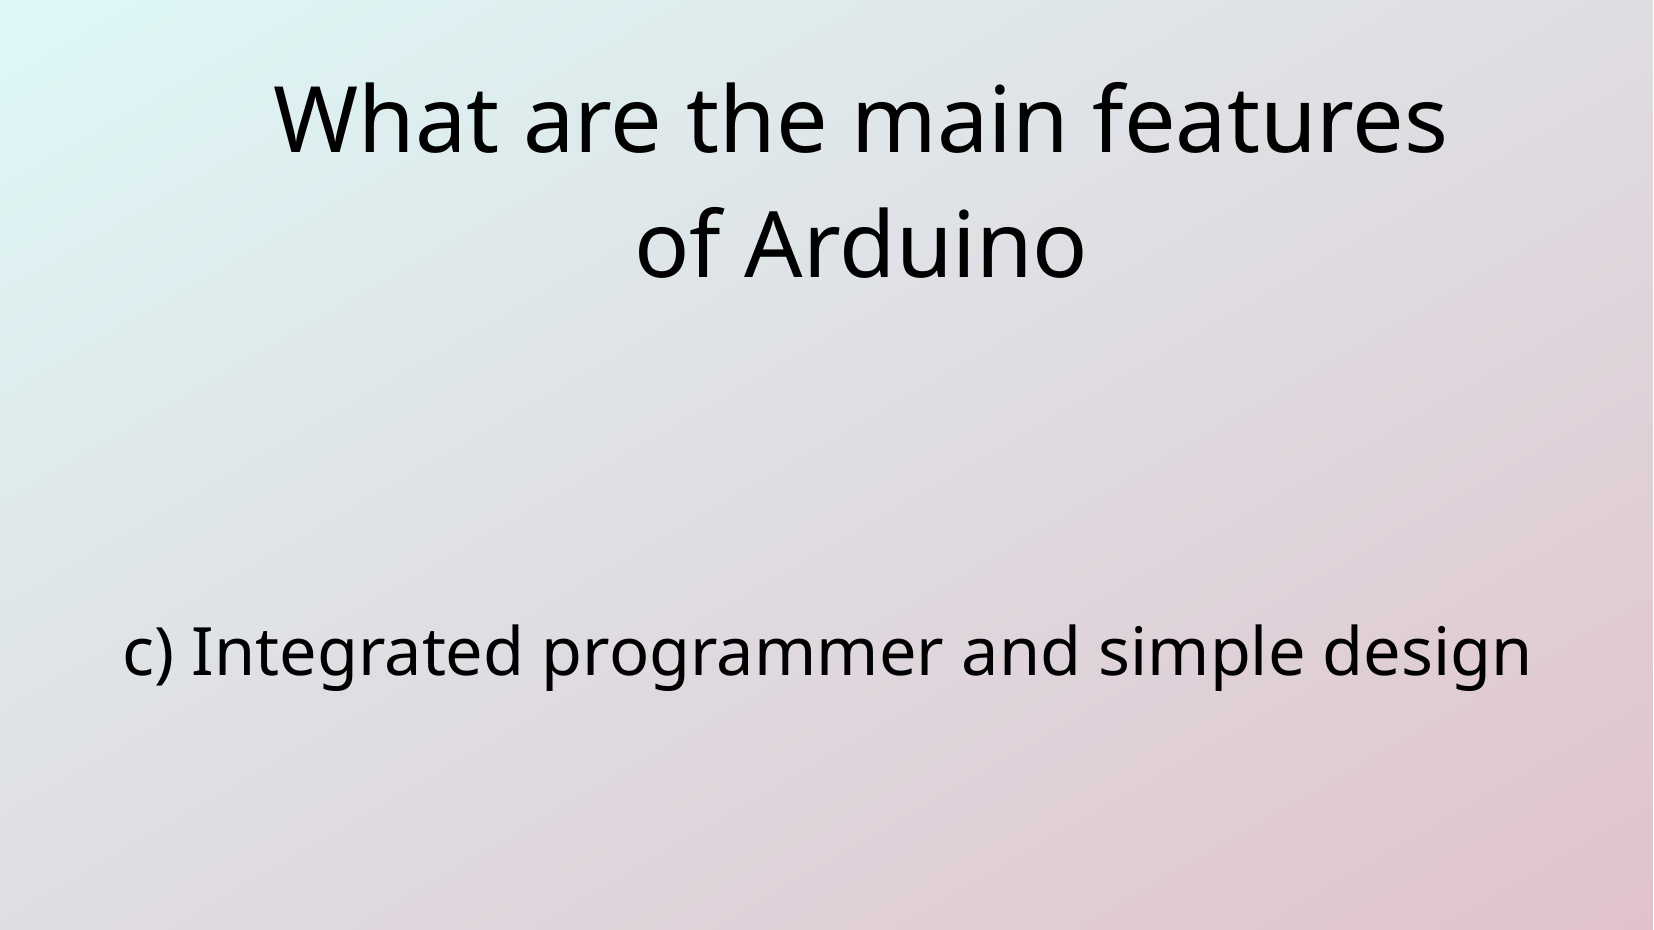

What are the main features of Arduino
c) Integrated programmer and simple design